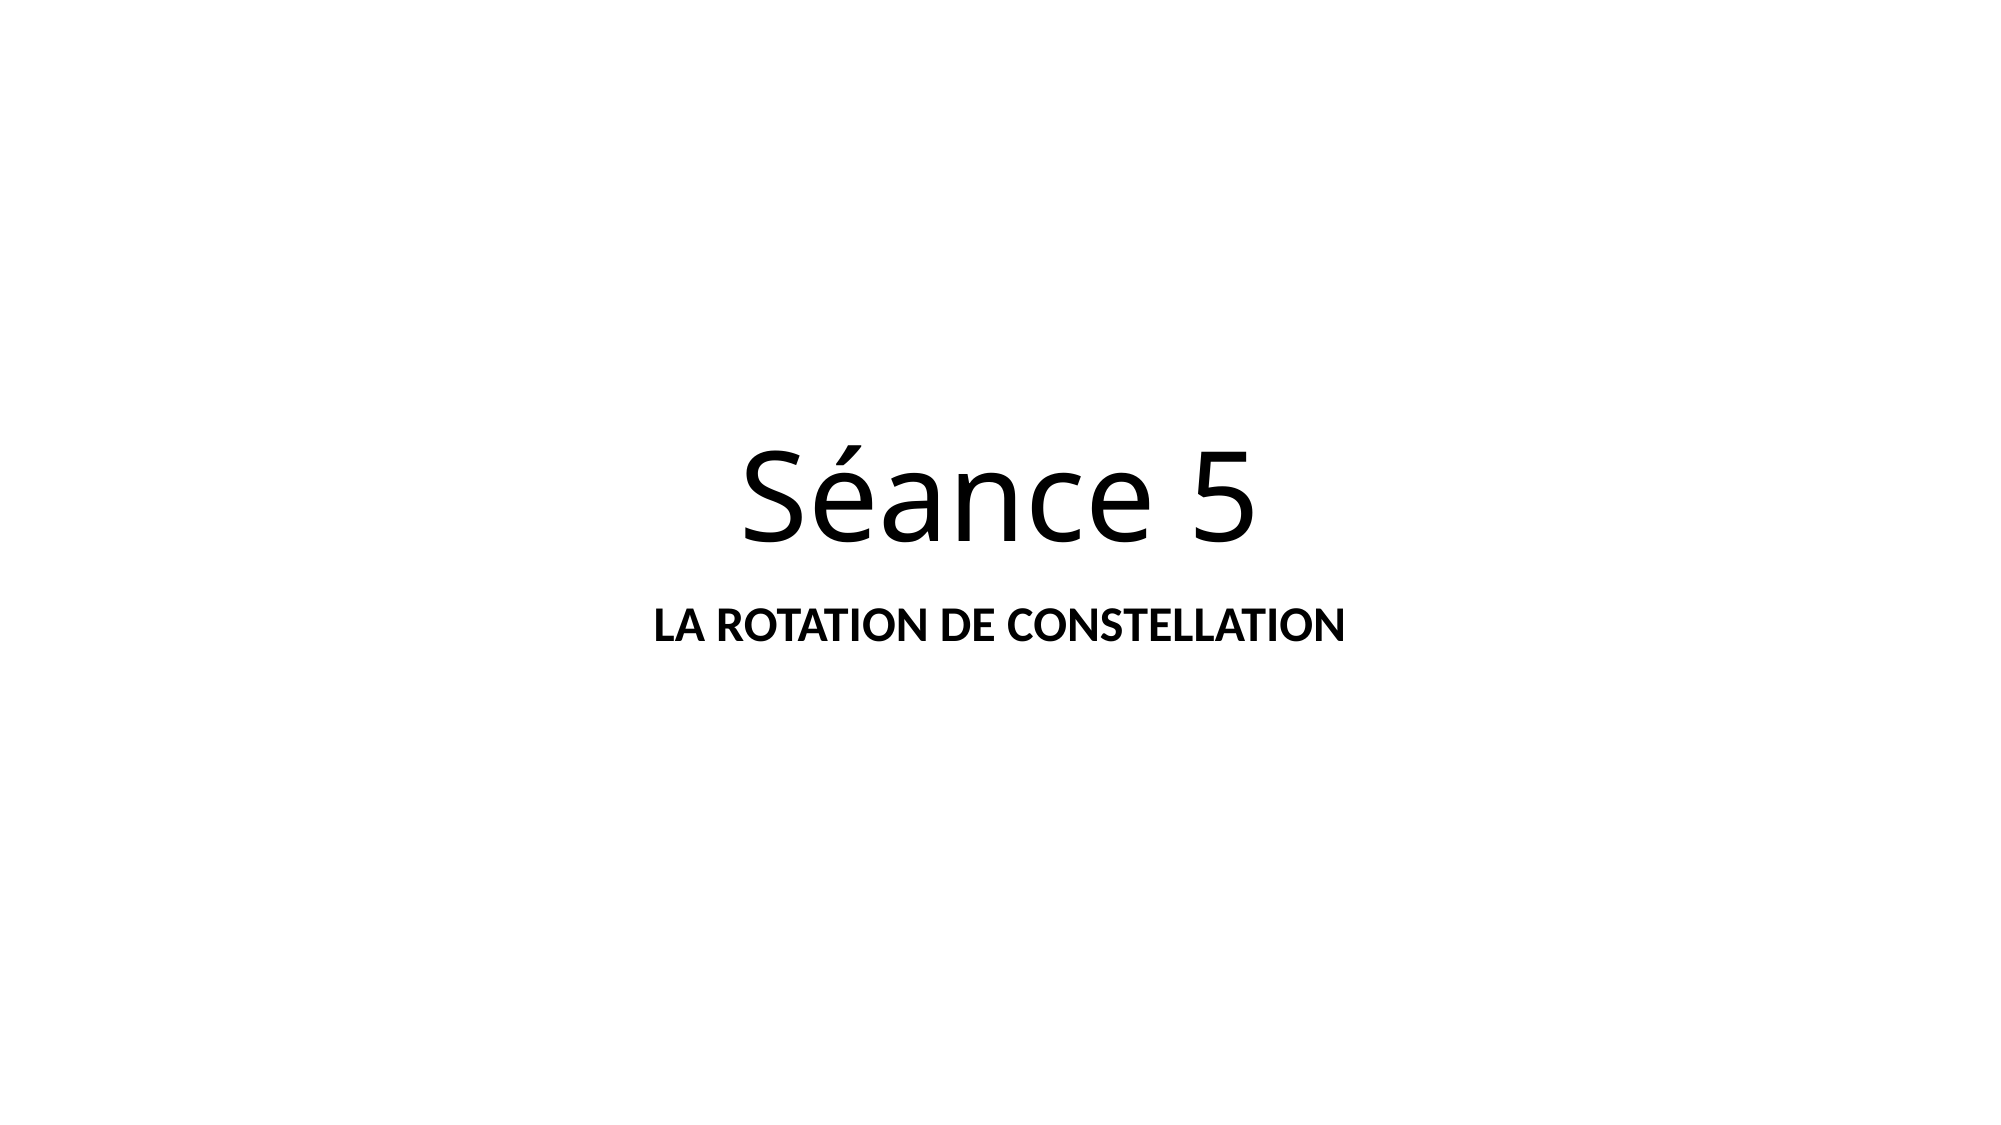

# Séance 5
LA ROTATION DE CONSTELLATION